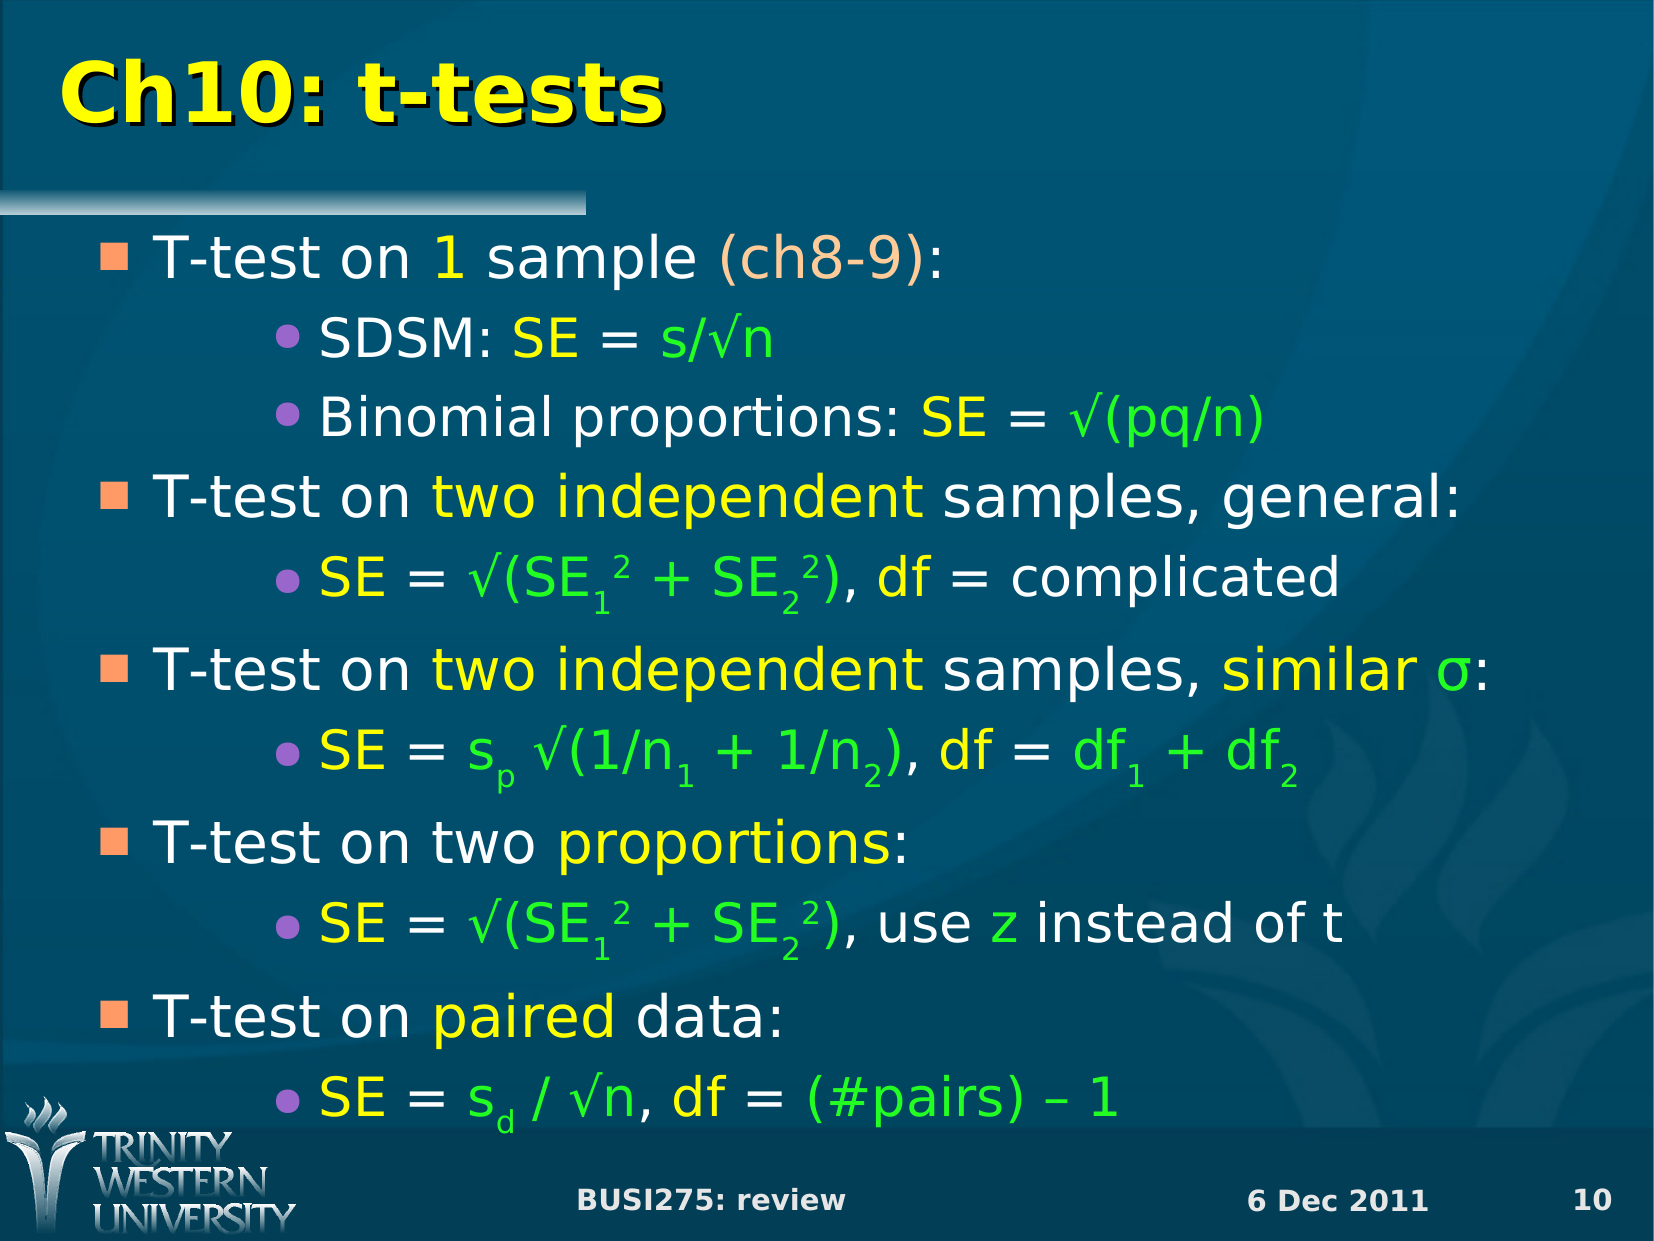

# Ch10: t-tests
T-test on 1 sample (ch8-9):
SDSM: SE = s/√n
Binomial proportions: SE = √(pq/n)
T-test on two independent samples, general:
SE = √(SE12 + SE22), df = complicated
T-test on two independent samples, similar σ:
SE = sp √(1/n1 + 1/n2), df = df1 + df2
T-test on two proportions:
SE = √(SE12 + SE22), use z instead of t
T-test on paired data:
SE = sd / √n, df = (#pairs) – 1
BUSI275: review
6 Dec 2011
10